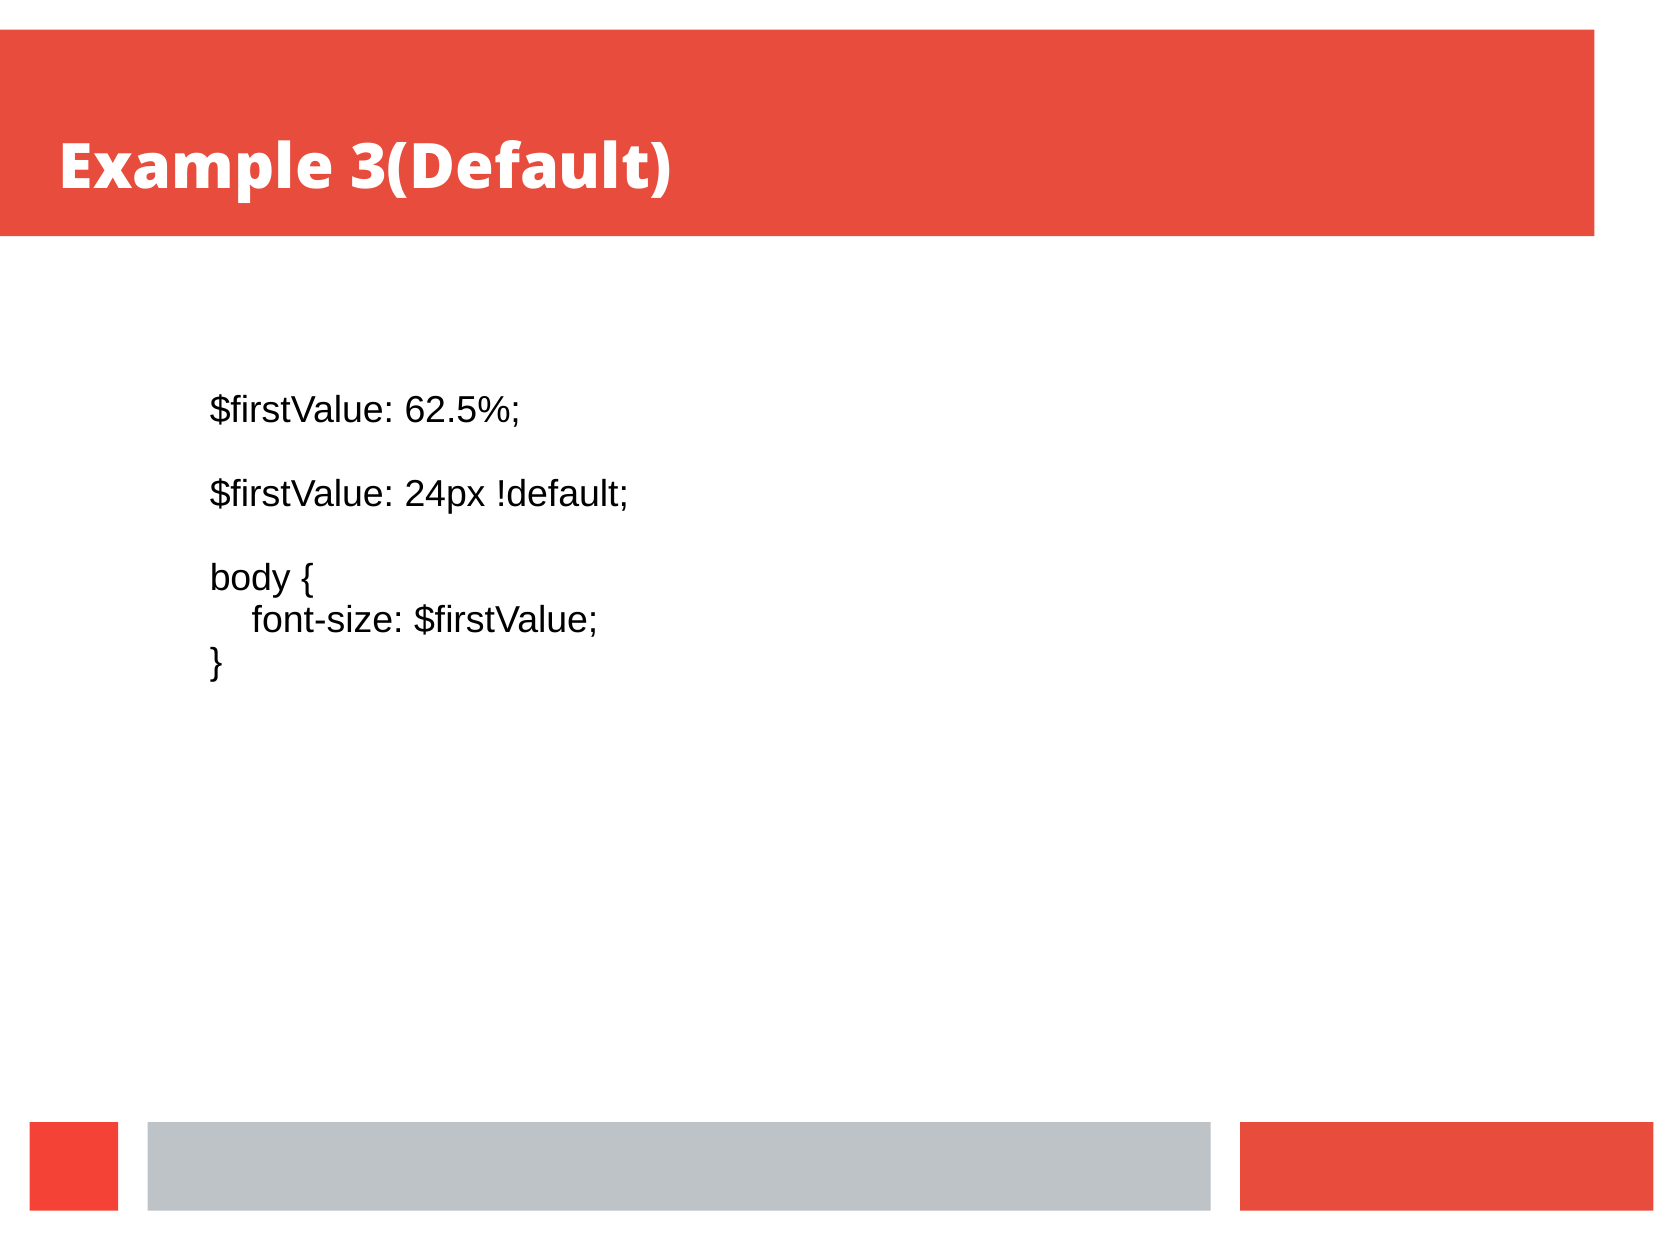

# Example 3(Default)
$firstValue: 62.5%;
$firstValue: 24px !default;
body {
 font-size: $firstValue;
}